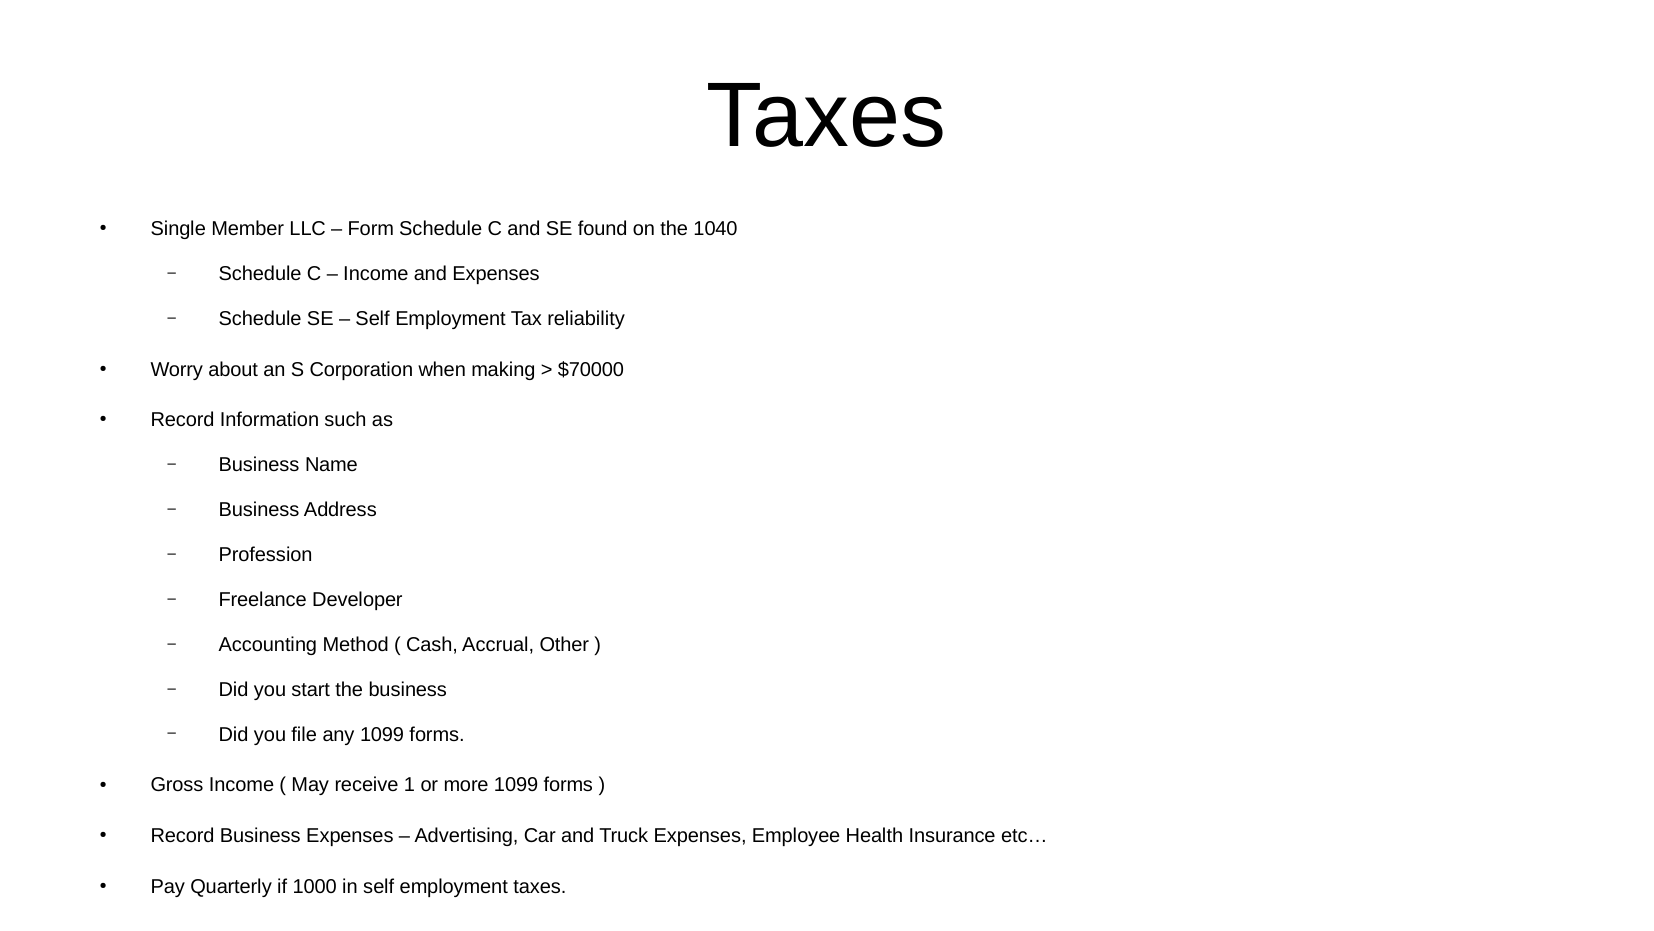

# Taxes
Single Member LLC – Form Schedule C and SE found on the 1040
Schedule C – Income and Expenses
Schedule SE – Self Employment Tax reliability
Worry about an S Corporation when making > $70000
Record Information such as
Business Name
Business Address
Profession
Freelance Developer
Accounting Method ( Cash, Accrual, Other )
Did you start the business
Did you file any 1099 forms.
Gross Income ( May receive 1 or more 1099 forms )
Record Business Expenses – Advertising, Car and Truck Expenses, Employee Health Insurance etc…
Pay Quarterly if 1000 in self employment taxes.